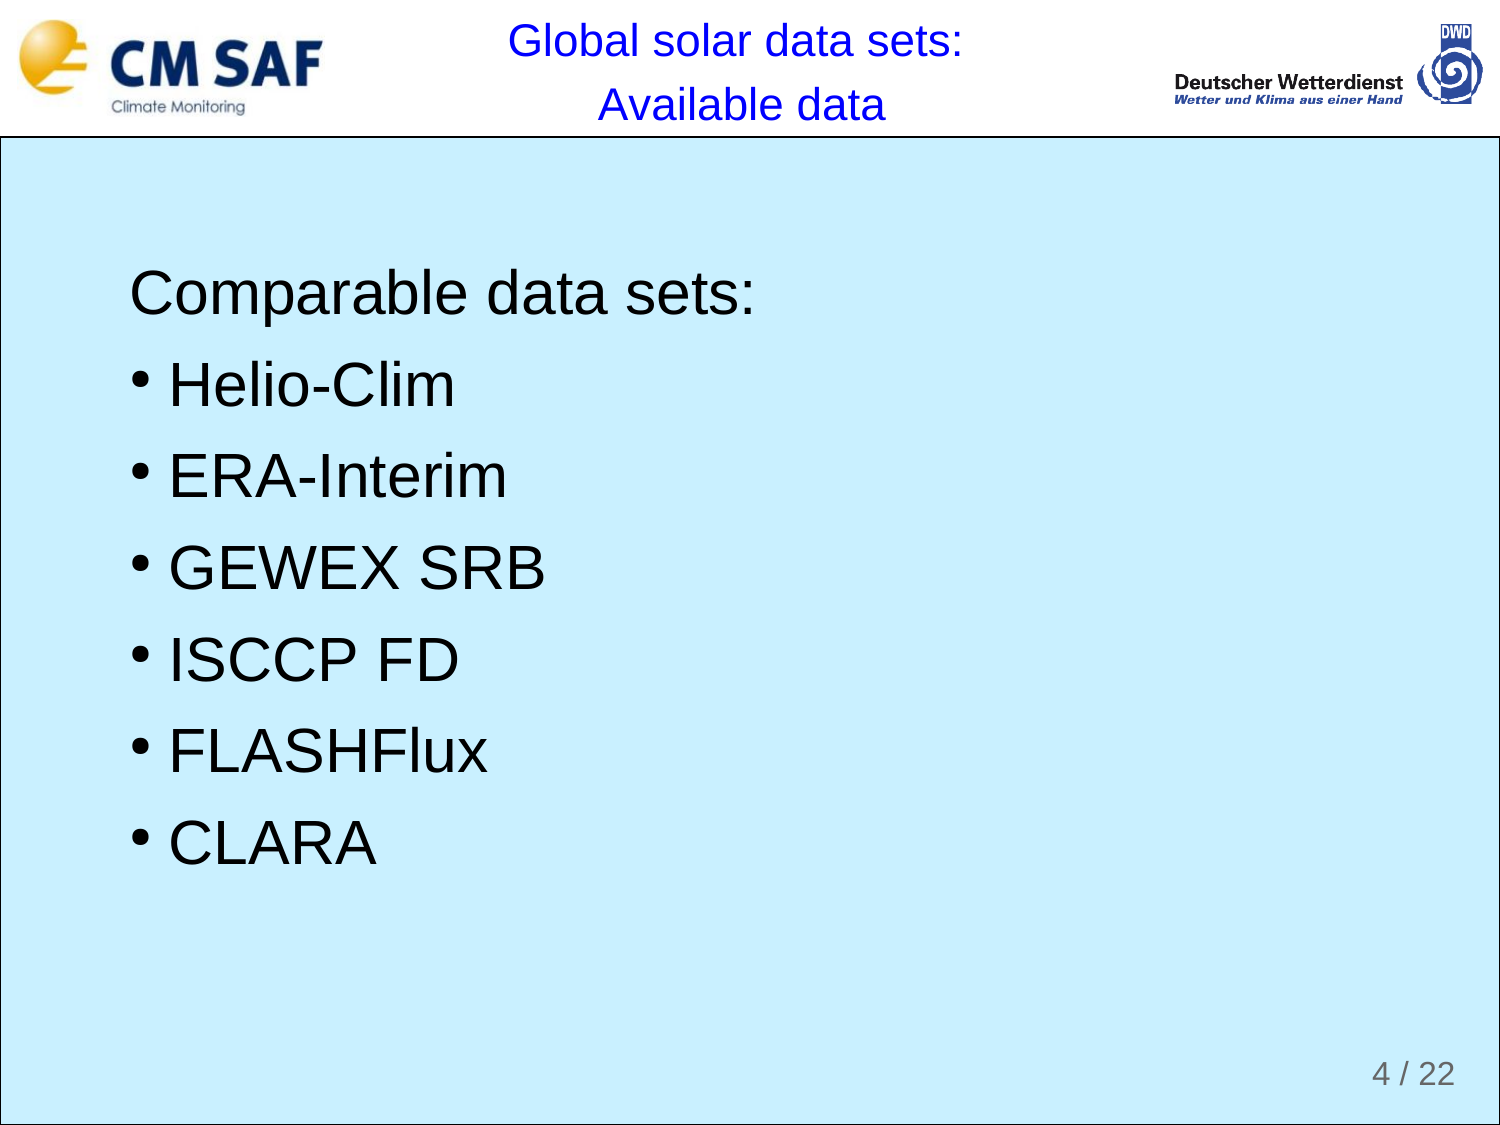

Global solar data sets:
Available data
# Comparable data sets:
 Helio-Clim
 ERA-Interim
 GEWEX SRB
 ISCCP FD
 FLASHFlux
 CLARA